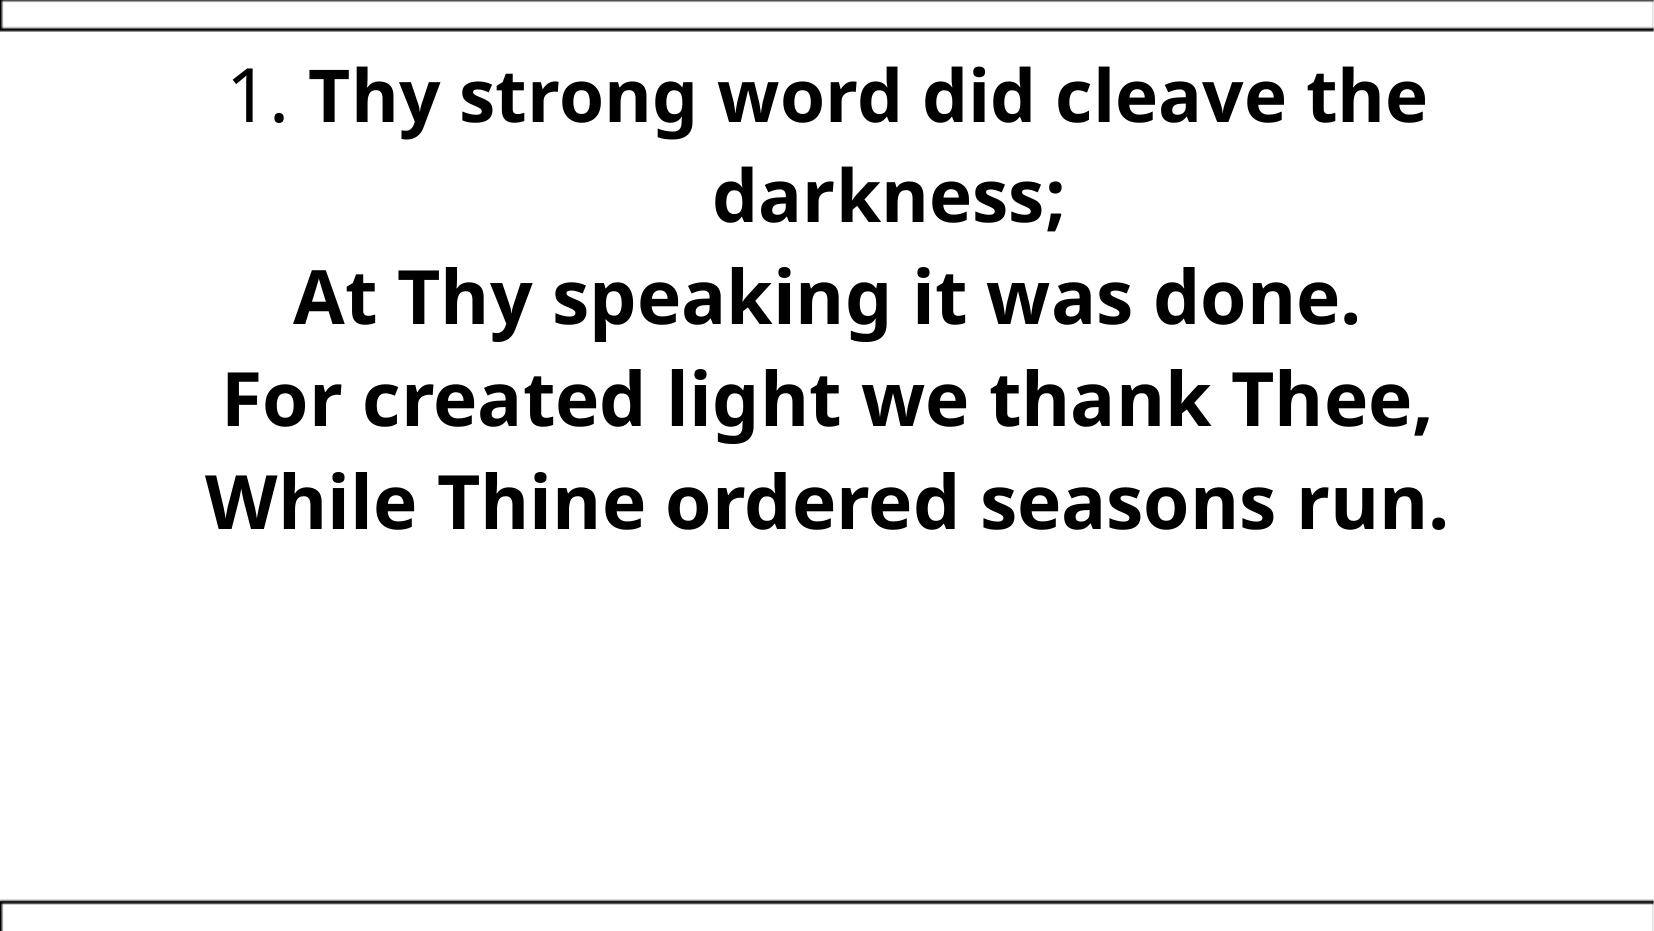

1. Thy strong word did cleave the darkness;
At Thy speaking it was done.
For created light we thank Thee,
While Thine ordered seasons run.